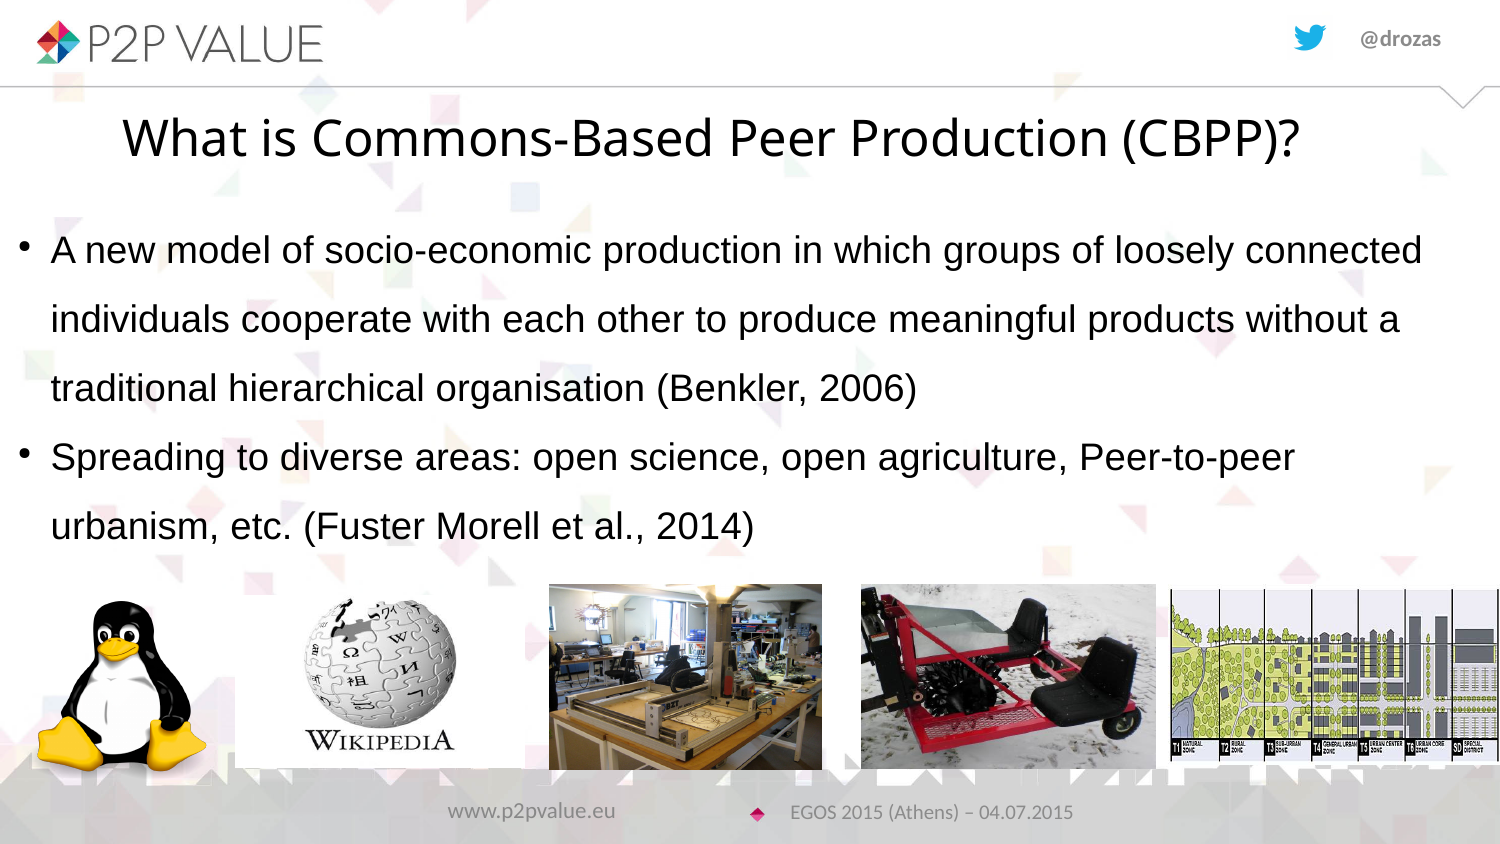

@drozas
# What is Commons-Based Peer Production (CBPP)?
A new model of socio-economic production in which groups of loosely connected individuals cooperate with each other to produce meaningful products without a traditional hierarchical organisation (Benkler, 2006)
Spreading to diverse areas: open science, open agriculture, Peer-to-peer urbanism, etc. (Fuster Morell et al., 2014)
5
EGOS 2015 (Athens) – 04.07.2015
www.p2pvalue.eu